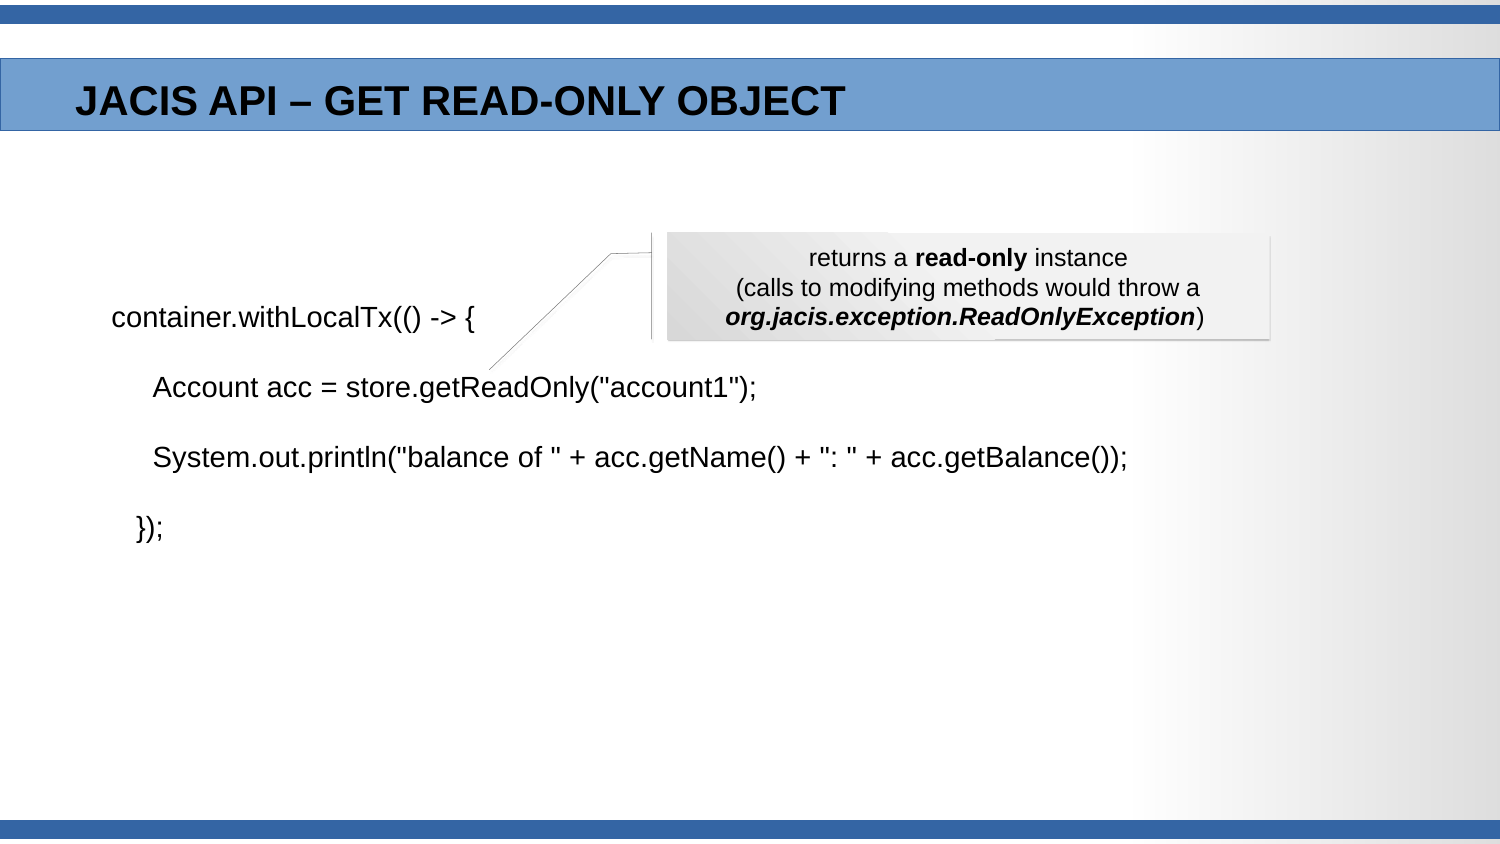

# JACIS API – get Read-only object
 container.withLocalTx(() -> {
 Account acc = store.getReadOnly("account1");
 System.out.println("balance of " + acc.getName() + ": " + acc.getBalance());
 });
returns a read-only instance
(calls to modifying methods would throw a org.jacis.exception.ReadOnlyException)